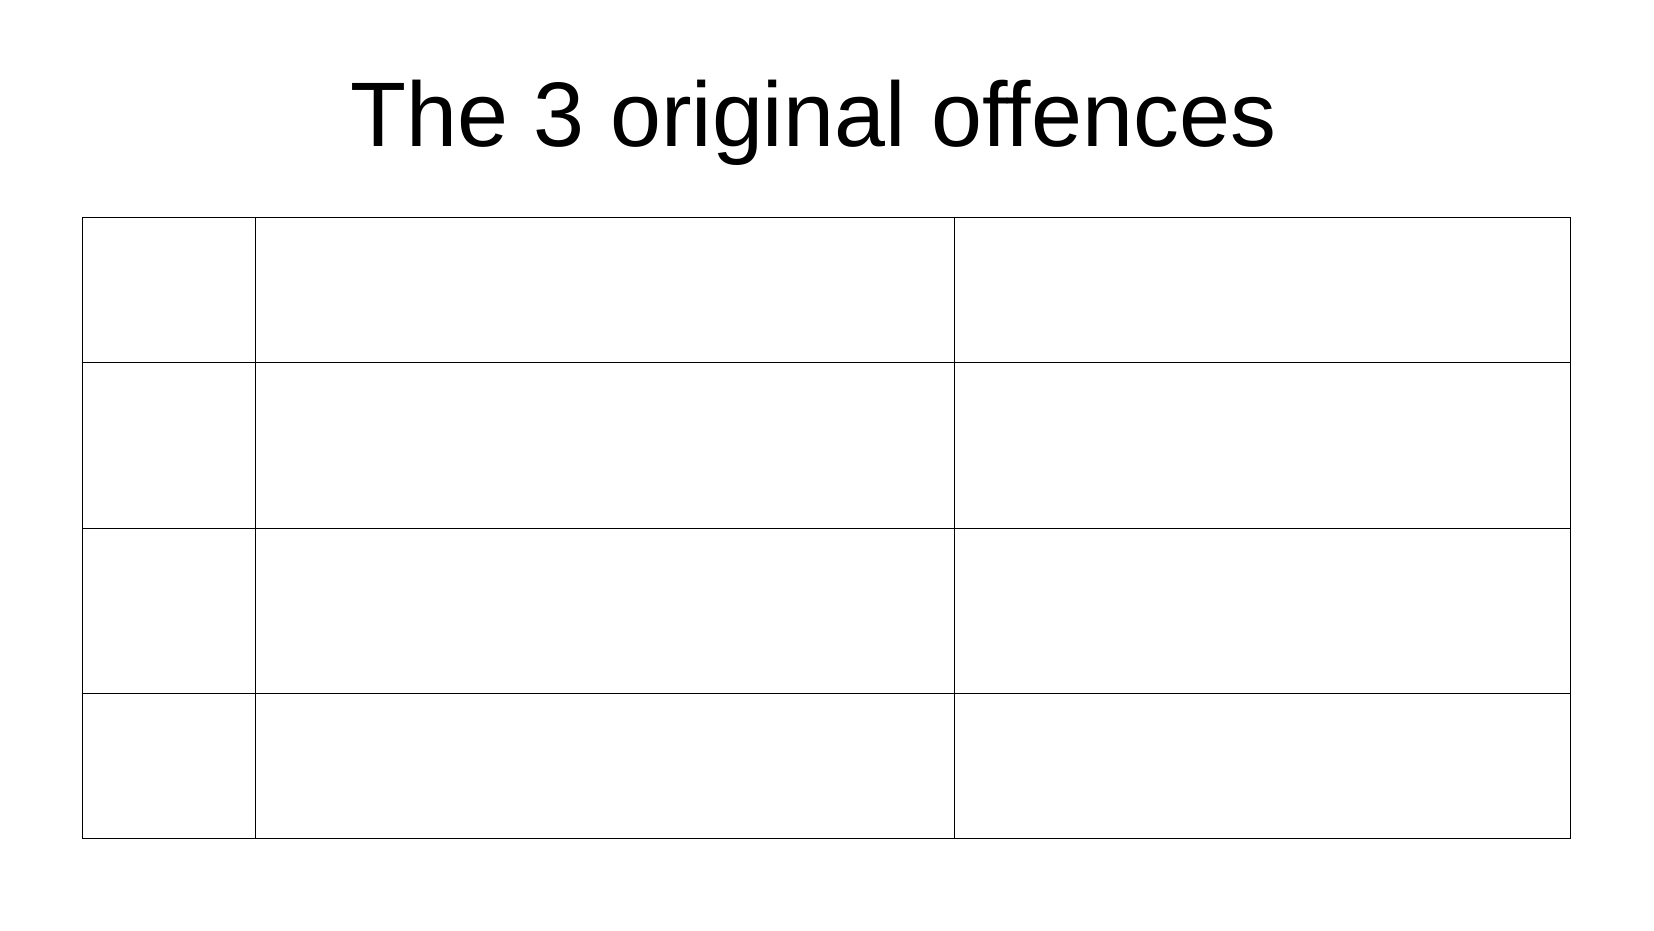

# The 3 original offences
| Section | offence | penalty |
| --- | --- | --- |
| 1 | Unauthorised access to computer material | Fine of up to £5000 and/or a maximum of 6 months in prison |
| 2 | Unauthorised access to computer materials with the intent to commit a further crime | An unlimited fine and/ or a maximum of 5 years in prison |
| 3 | Unauthorised modification of data | An unlimited fine and/ or a maximum of 5 years in prison |